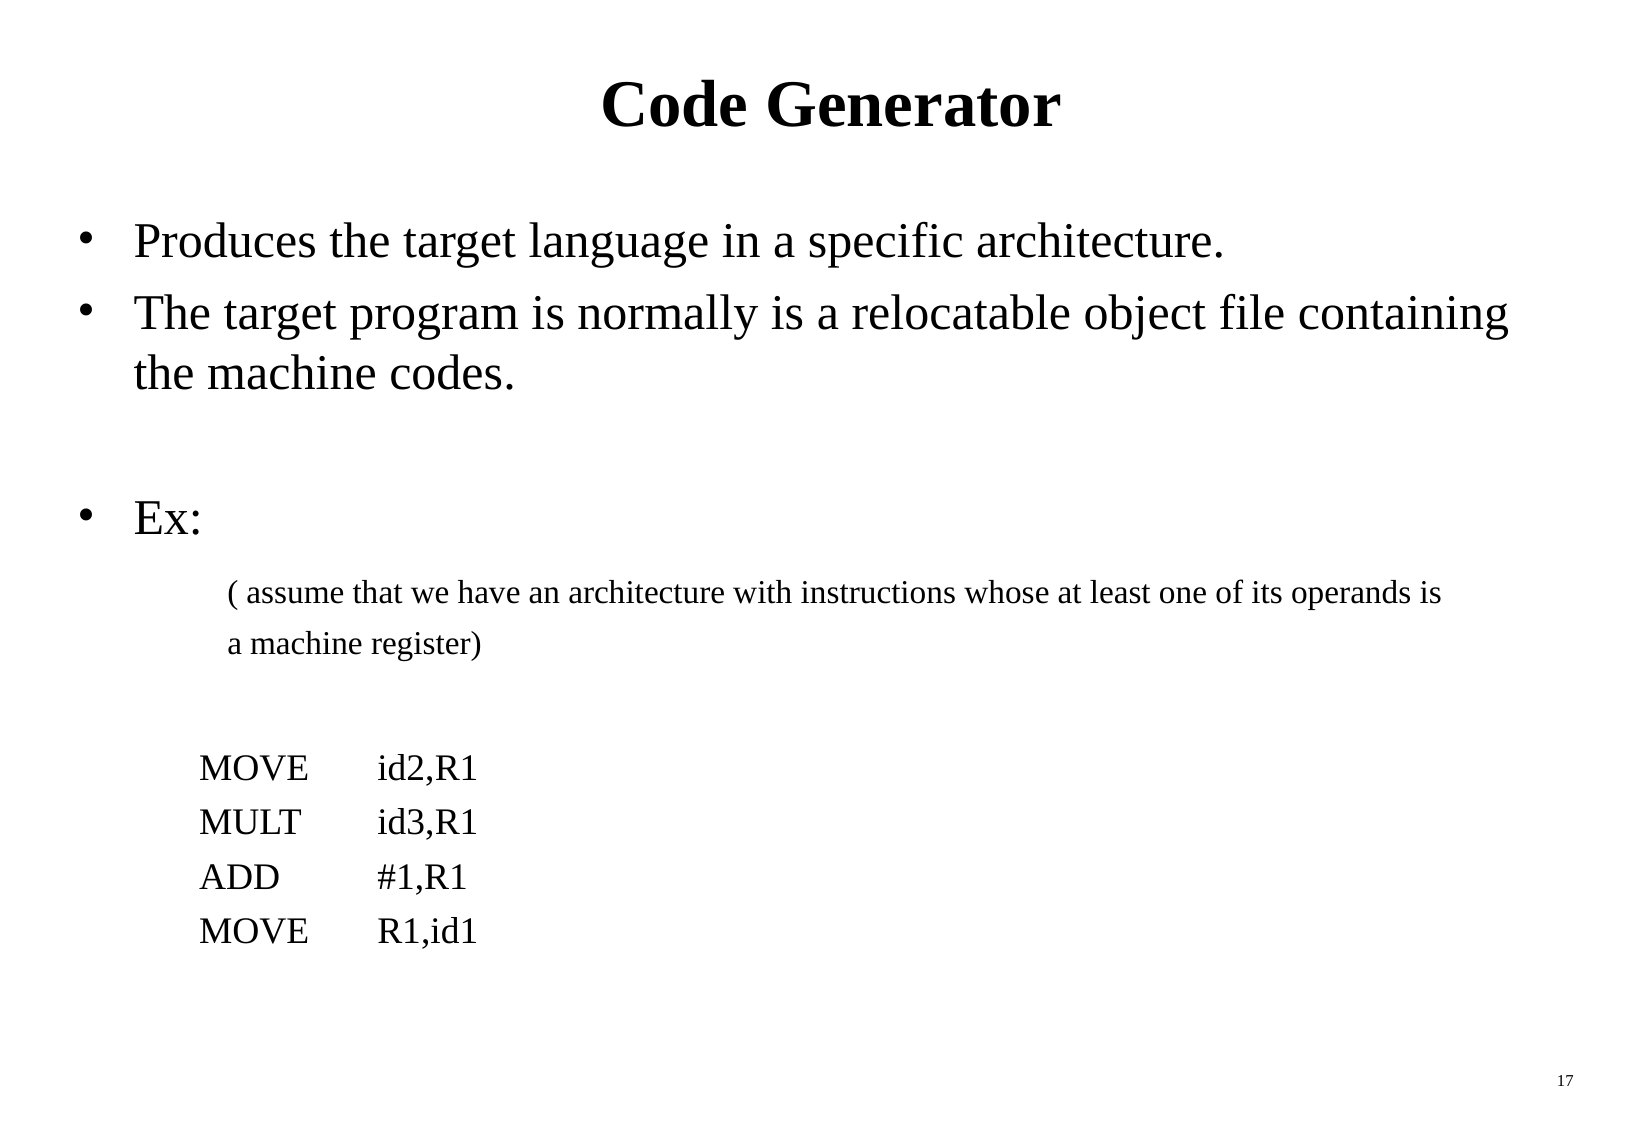

# Code Generator
Produces the target language in a specific architecture.
The target program is normally is a relocatable object file containing the machine codes.
Ex:
		( assume that we have an architecture with instructions whose at least one of its operands is
		a machine register)
	MOVE	id2,R1
	MULT	id3,R1
	ADD	#1,R1
	MOVE	R1,id1